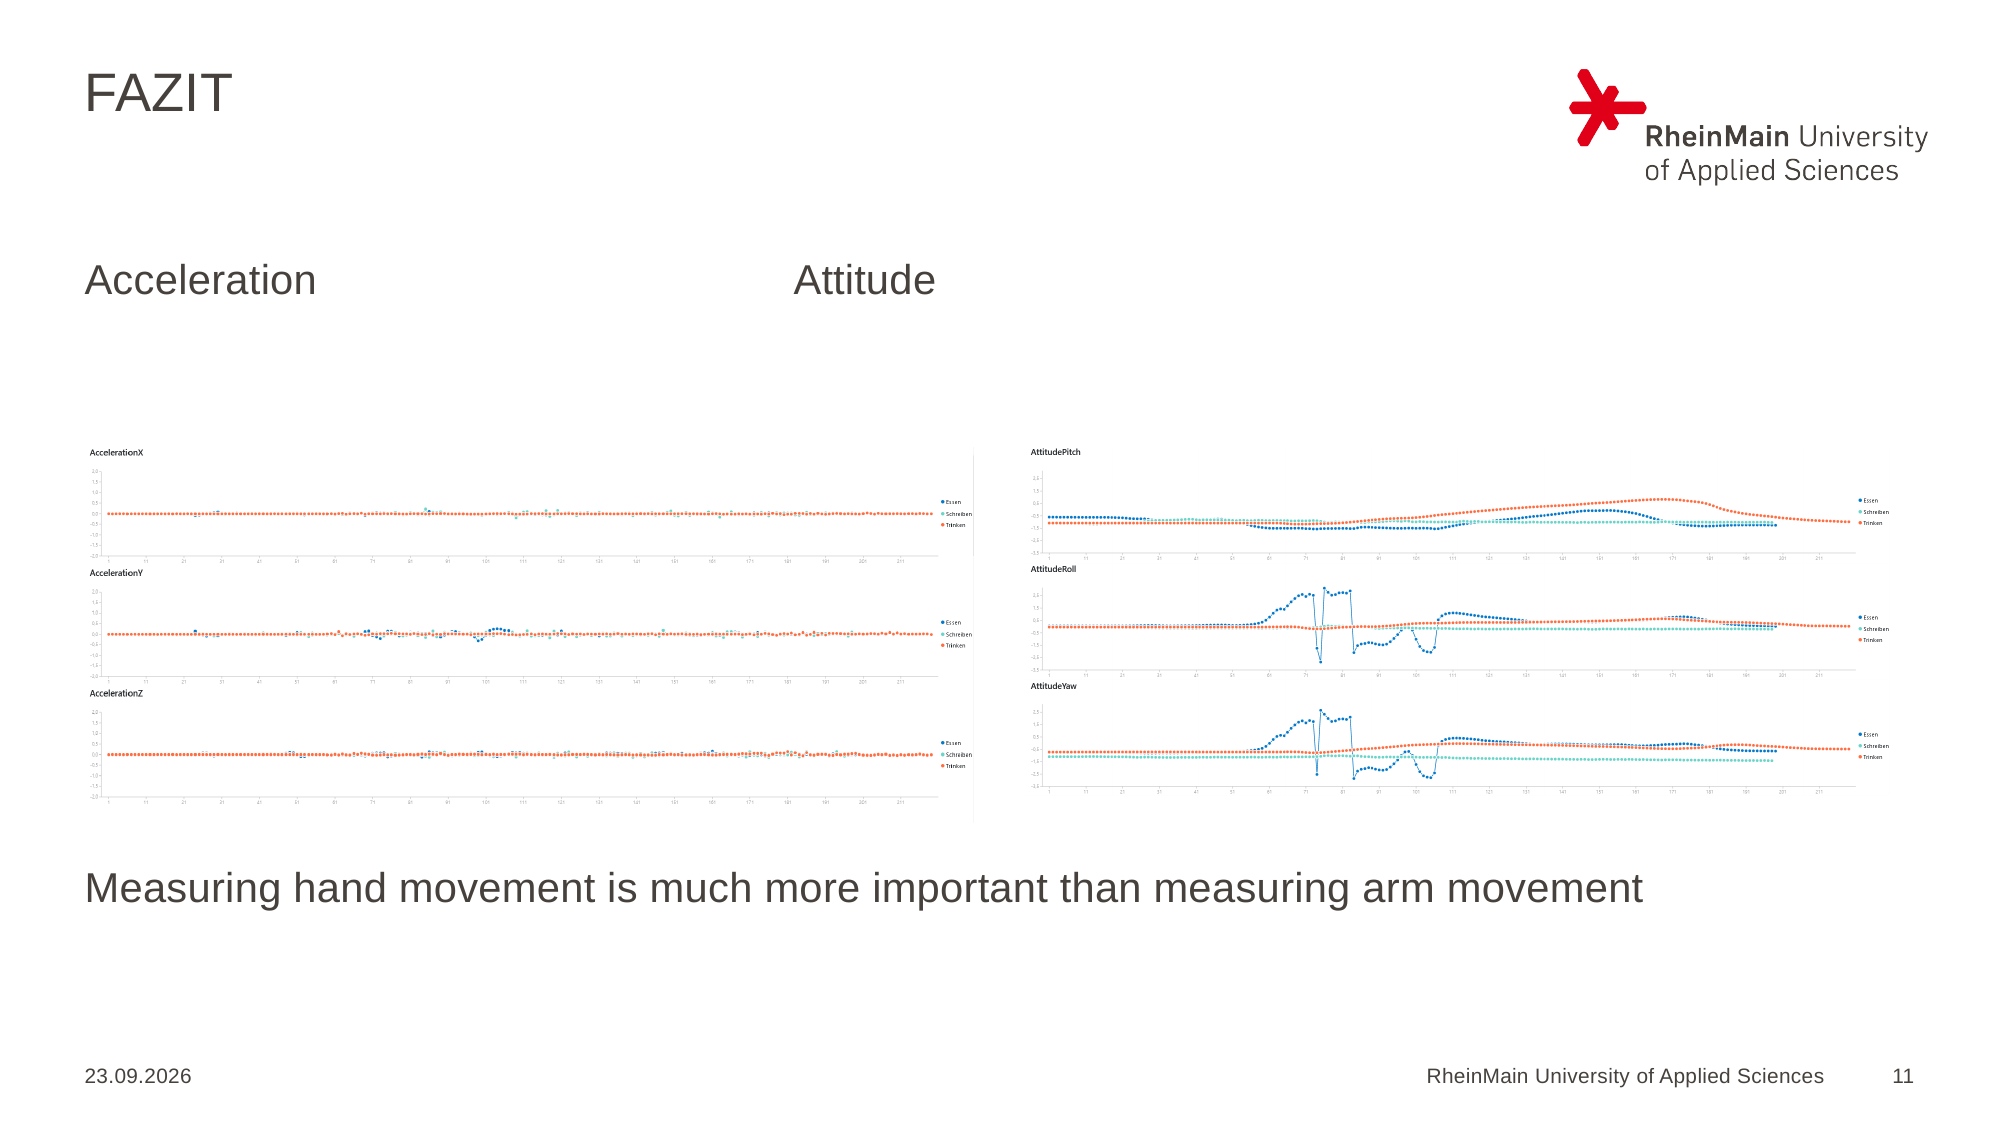

Fazit
# Acceleration 				 	 Attitude
Measuring hand movement is much more important than measuring arm movement
RheinMain University of Applied Sciences